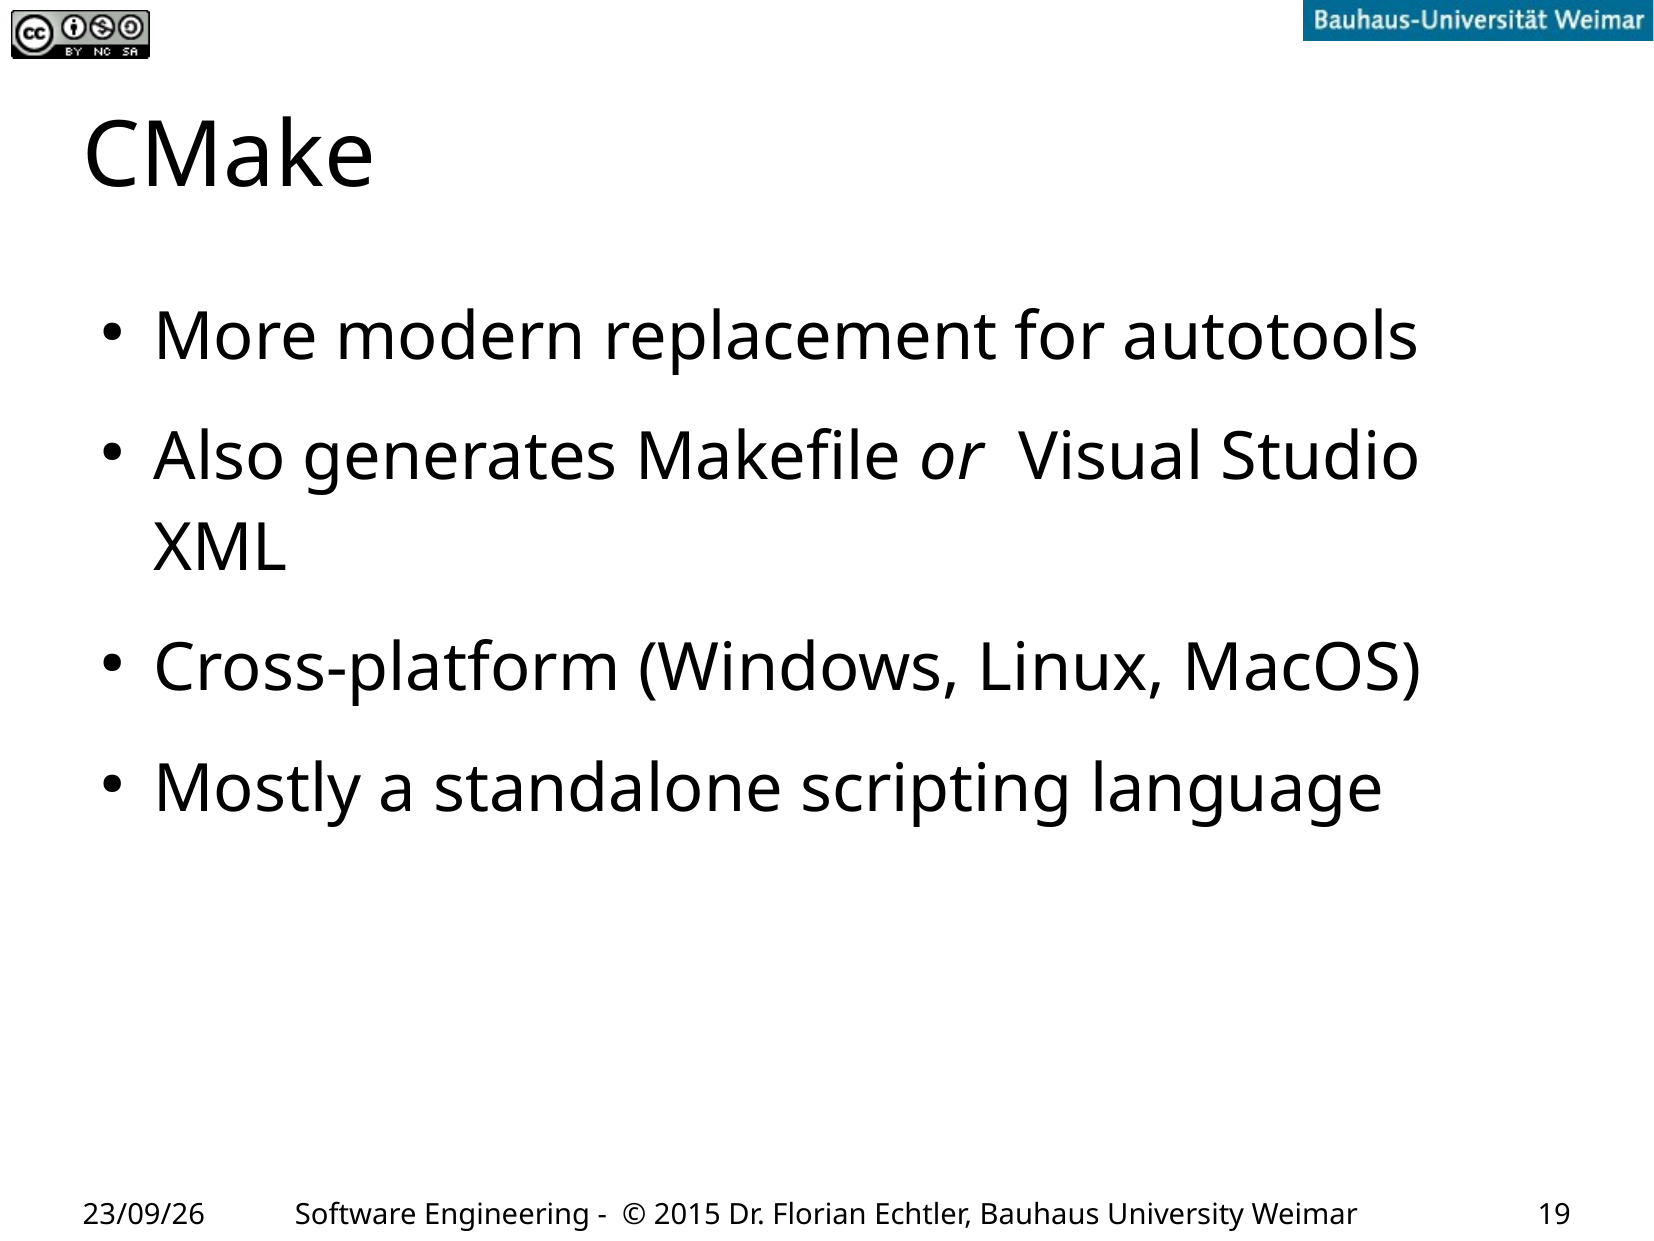

# CMake
More modern replacement for autotools
Also generates Makefile or Visual Studio XML
Cross-platform (Windows, Linux, MacOS)
Mostly a standalone scripting language
Software Engineering - © 2015 Dr. Florian Echtler, Bauhaus University Weimar
19